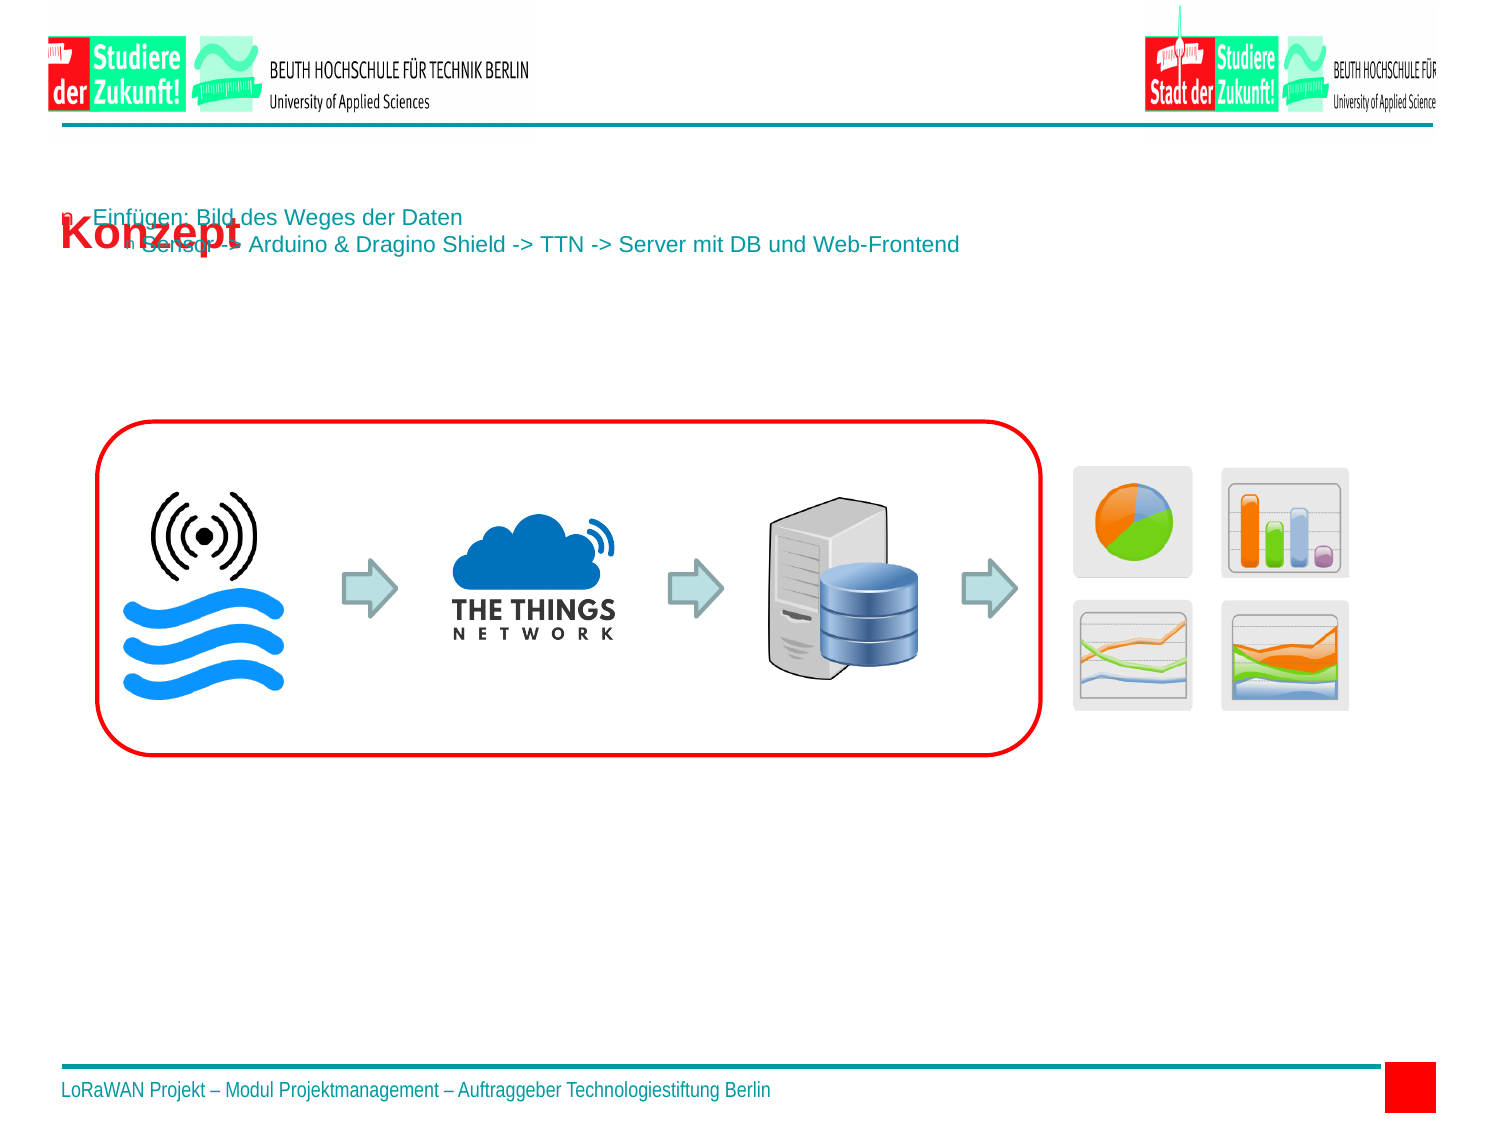

# Konzept
Einfügen: Bild des Weges der Daten
Sensor -> Arduino & Dragino Shield -> TTN -> Server mit DB und Web-Frontend
LoRaWAN Projekt – Modul Projektmanagement – Auftraggeber Technologiestiftung Berlin